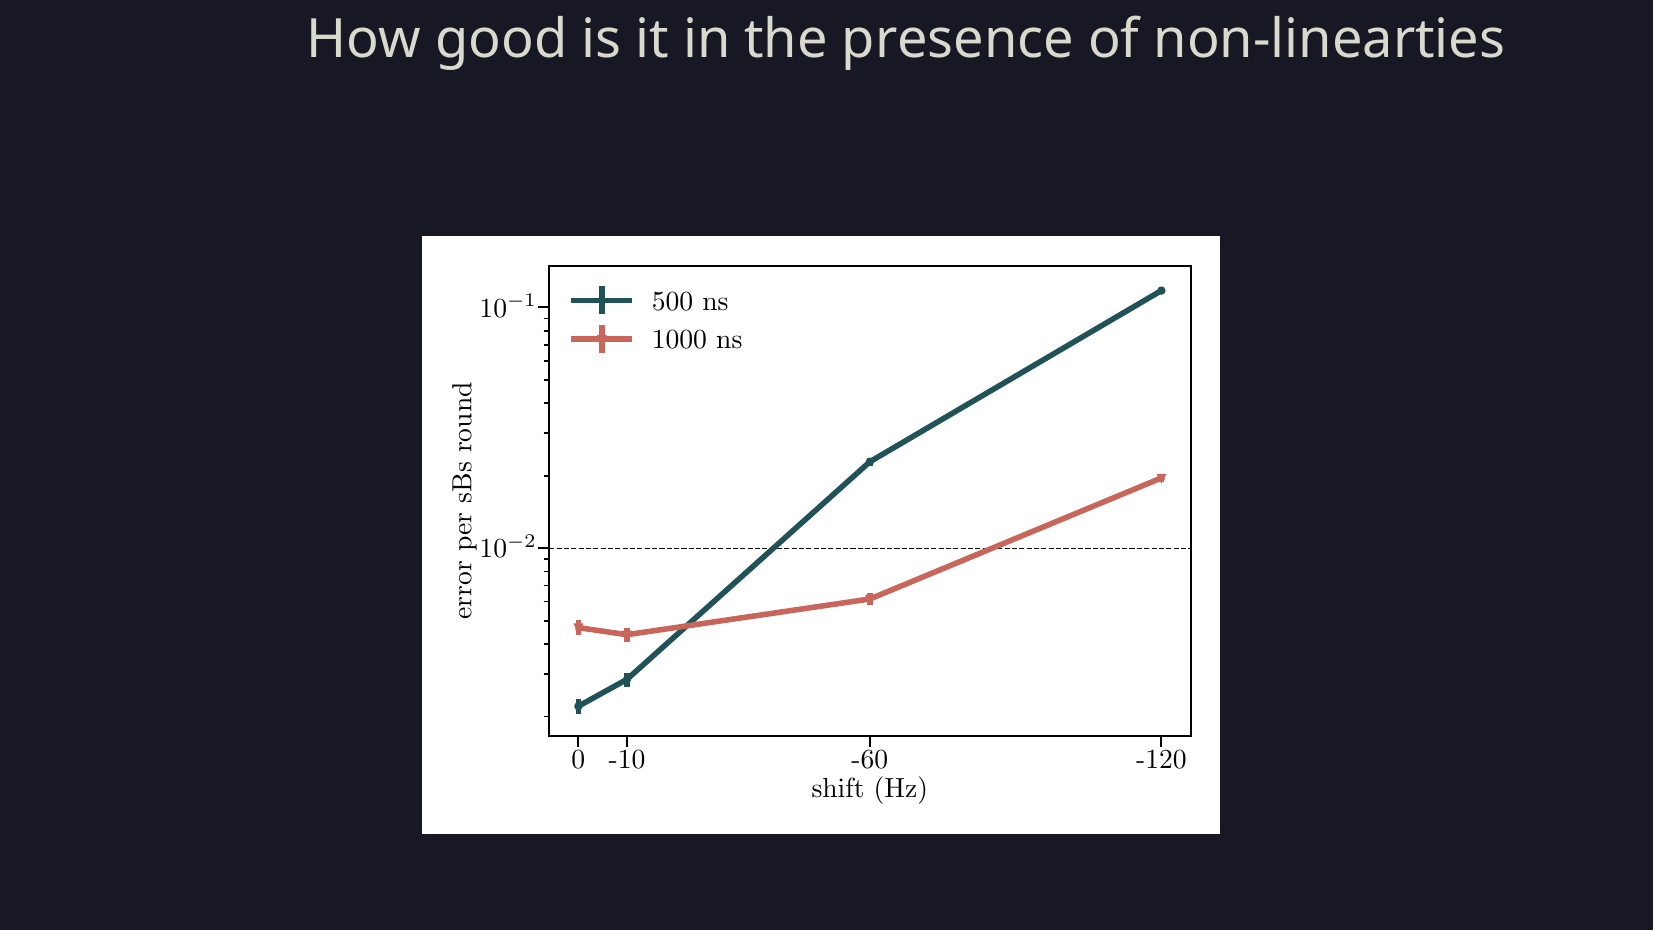

How good is it in the presence of non-linearties